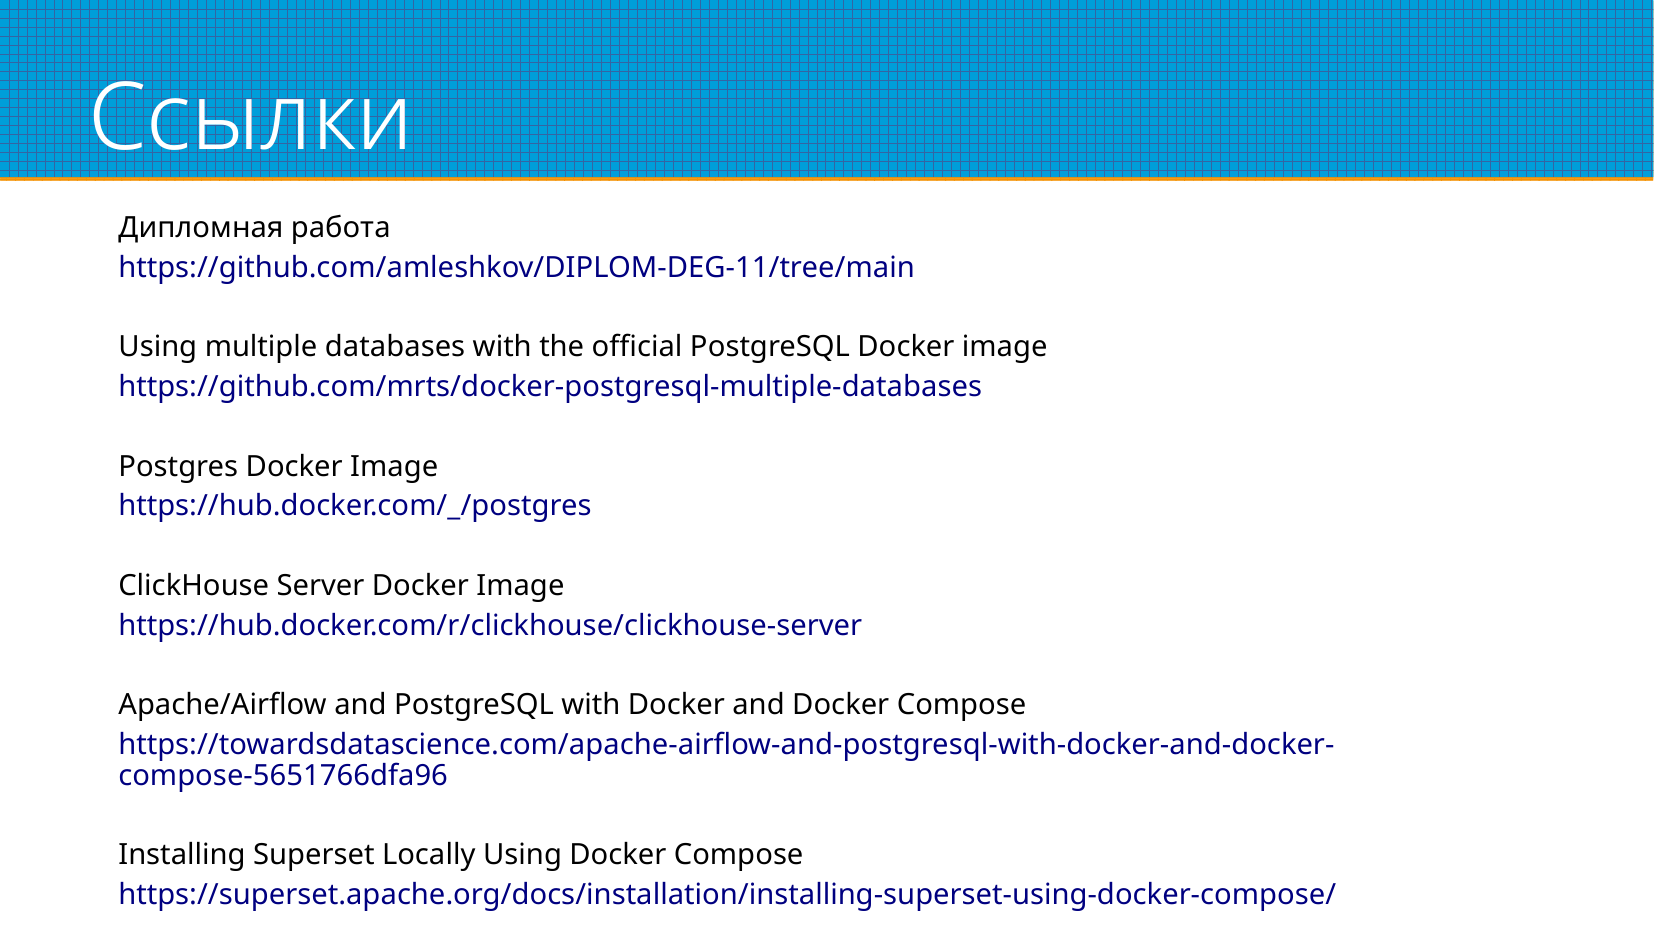

# Ссылки
Дипломная работа
https://github.com/amleshkov/DIPLOM-DEG-11/tree/main
Using multiple databases with the official PostgreSQL Docker image
https://github.com/mrts/docker-postgresql-multiple-databases
Postgres Docker Image
https://hub.docker.com/_/postgres
ClickHouse Server Docker Image
https://hub.docker.com/r/clickhouse/clickhouse-server
Apache/Airflow and PostgreSQL with Docker and Docker Compose
https://towardsdatascience.com/apache-airflow-and-postgresql-with-docker-and-docker-compose-5651766dfa96
Installing Superset Locally Using Docker Compose
https://superset.apache.org/docs/installation/installing-superset-using-docker-compose/